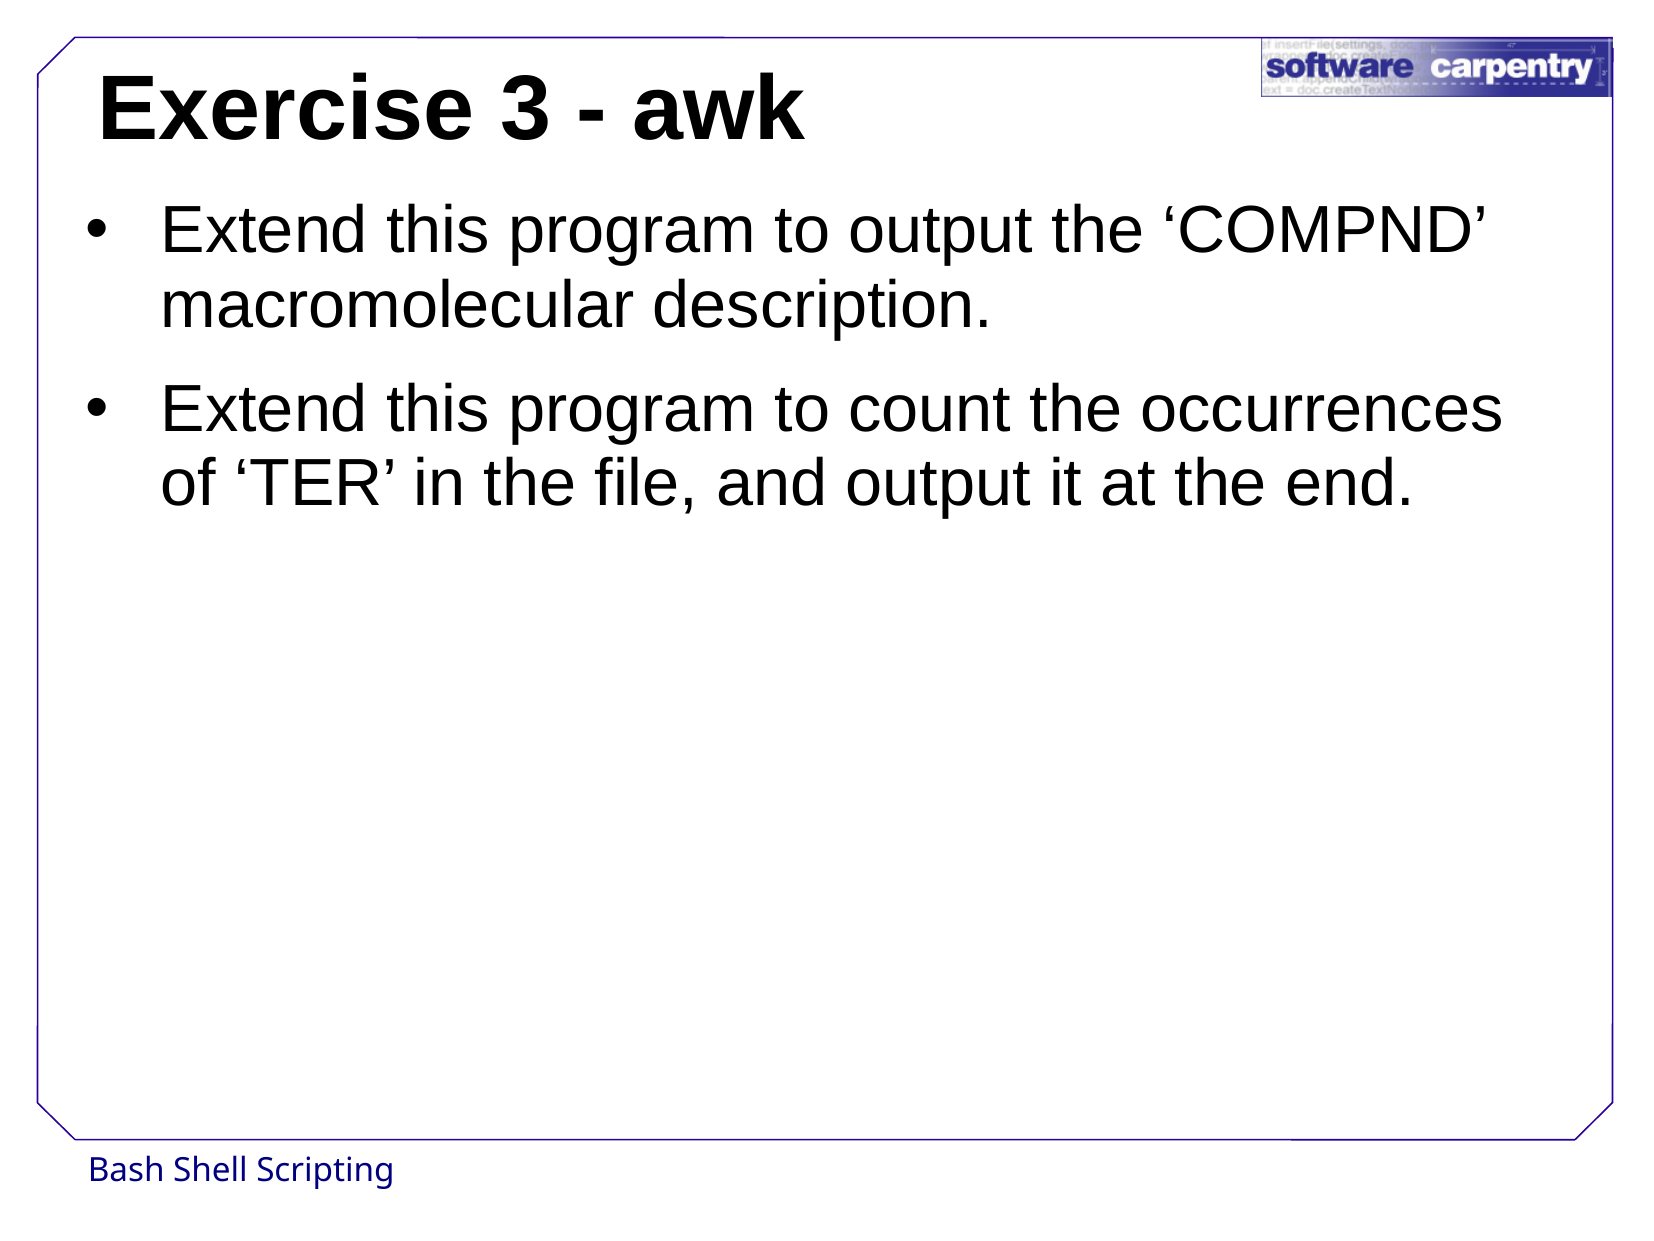

# Exercise 3 - awk
Extend this program to output the ‘COMPND’ macromolecular description.
Extend this program to count the occurrences of ‘TER’ in the file, and output it at the end.